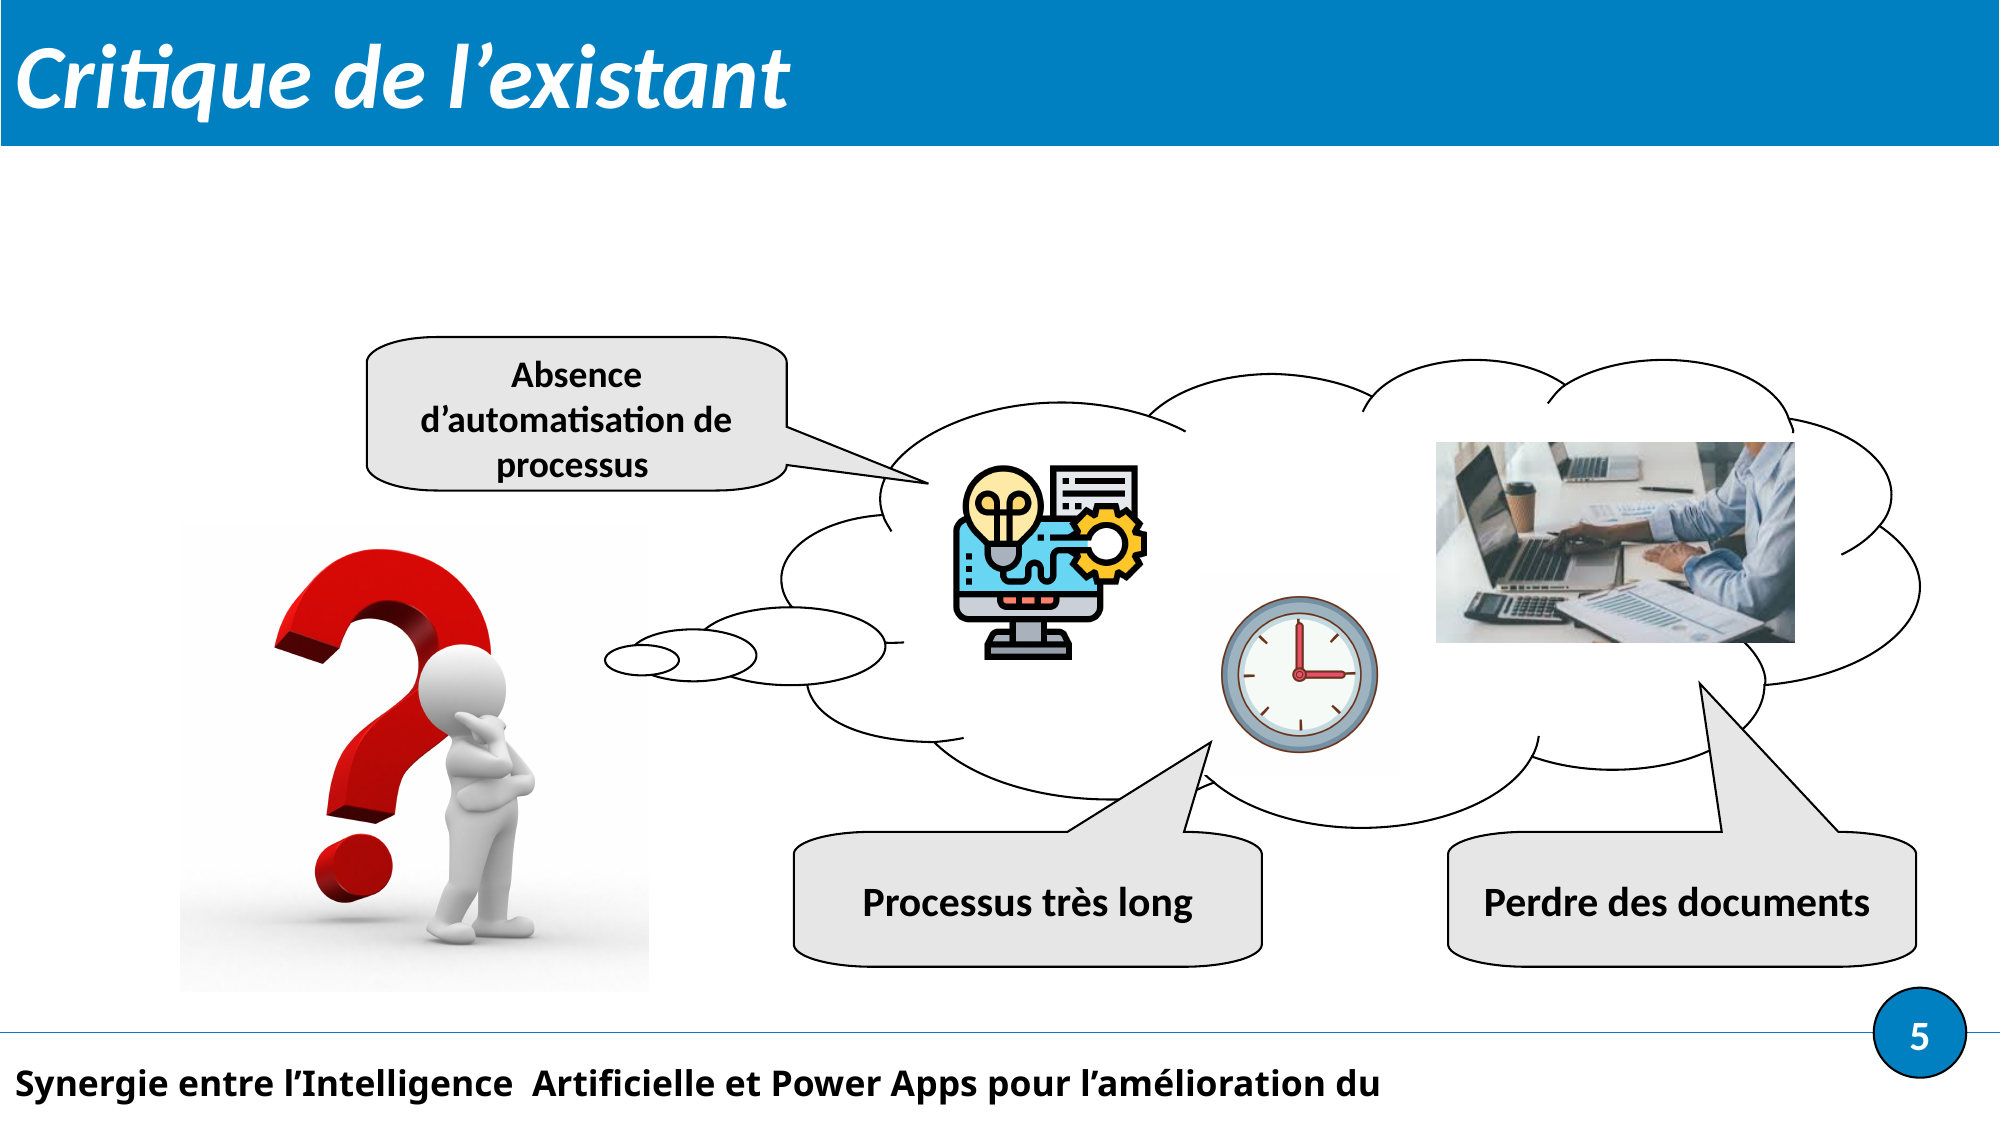

Critique de l’existant
Absence d’automatisation de processus
Processus très long
Perdre des documents
5
Synergie entre l’Intelligence Artificielle et Power Apps pour l’amélioration du processus de recrutement